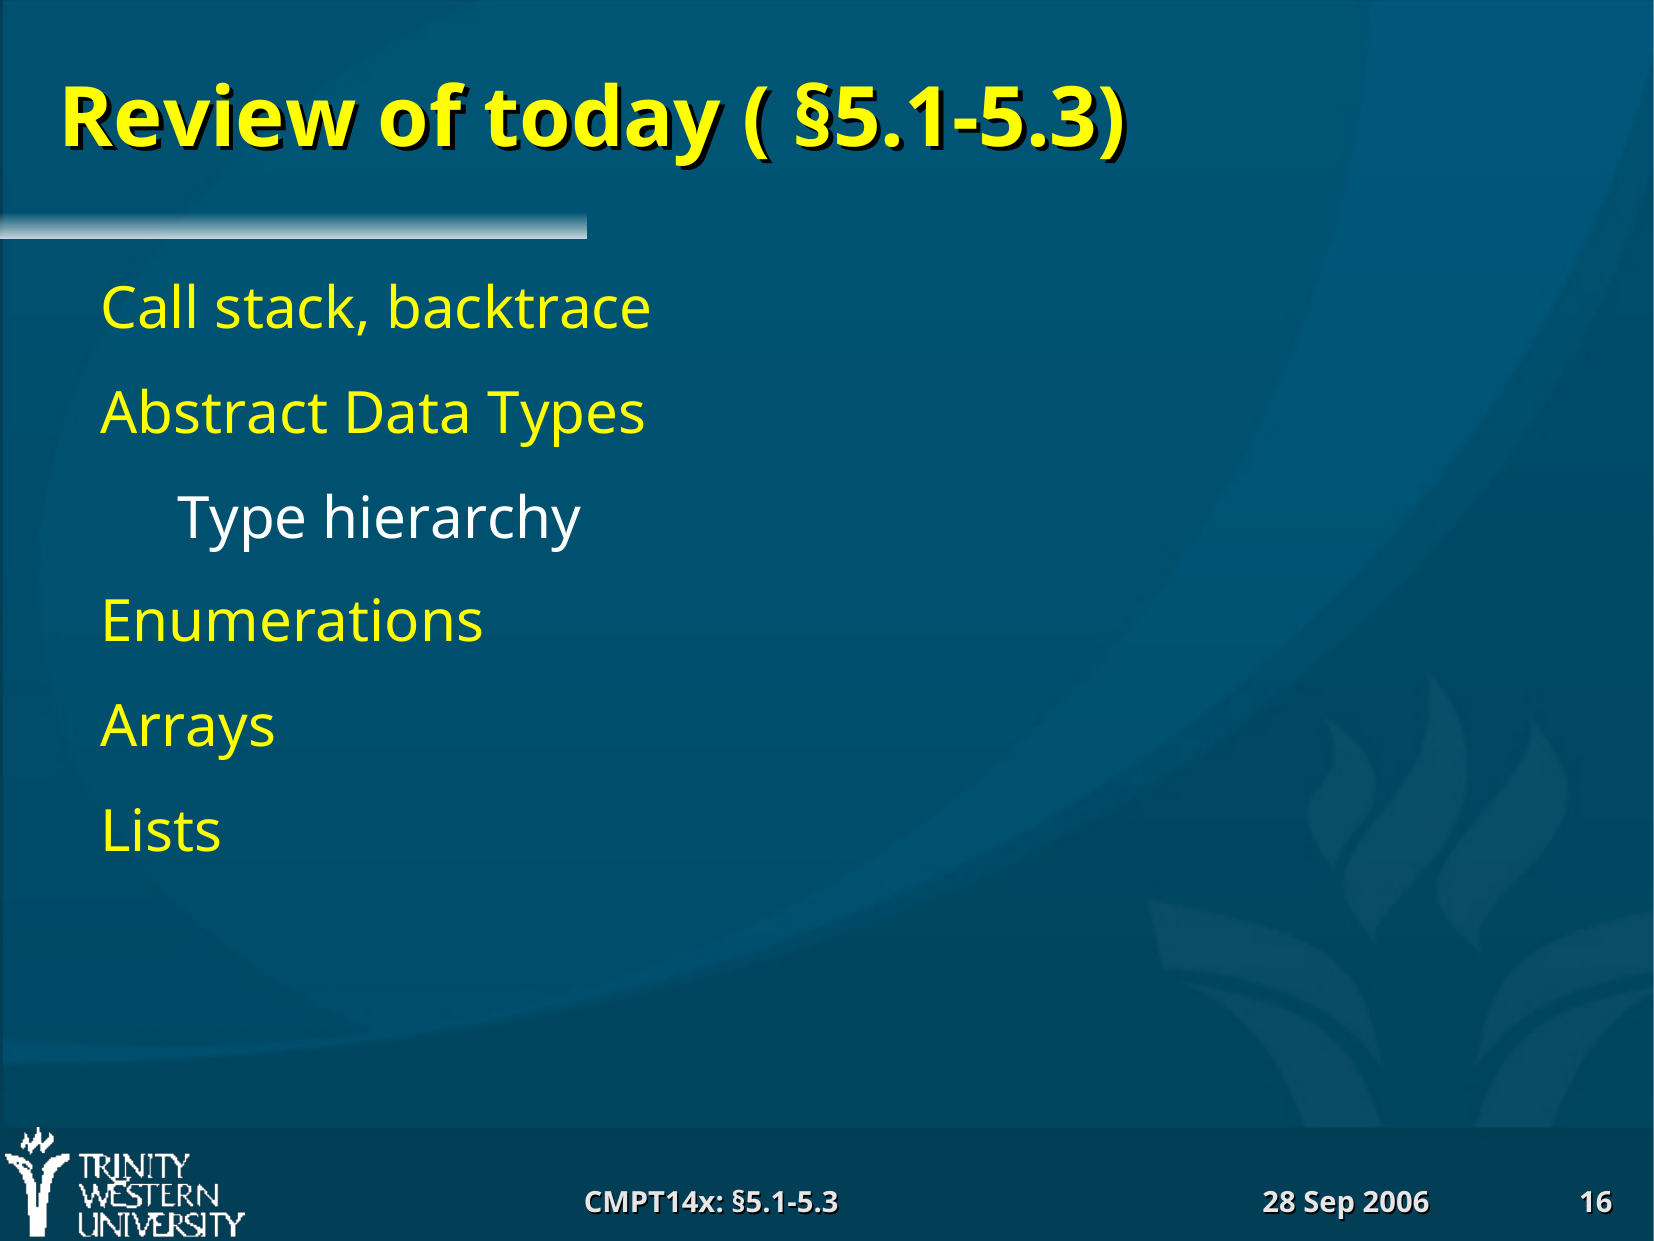

# Review of today ( §5.1-5.3)
Call stack, backtrace
Abstract Data Types
Type hierarchy
Enumerations
Arrays
Lists
CMPT14x: §5.1-5.3
28 Sep 2006
16